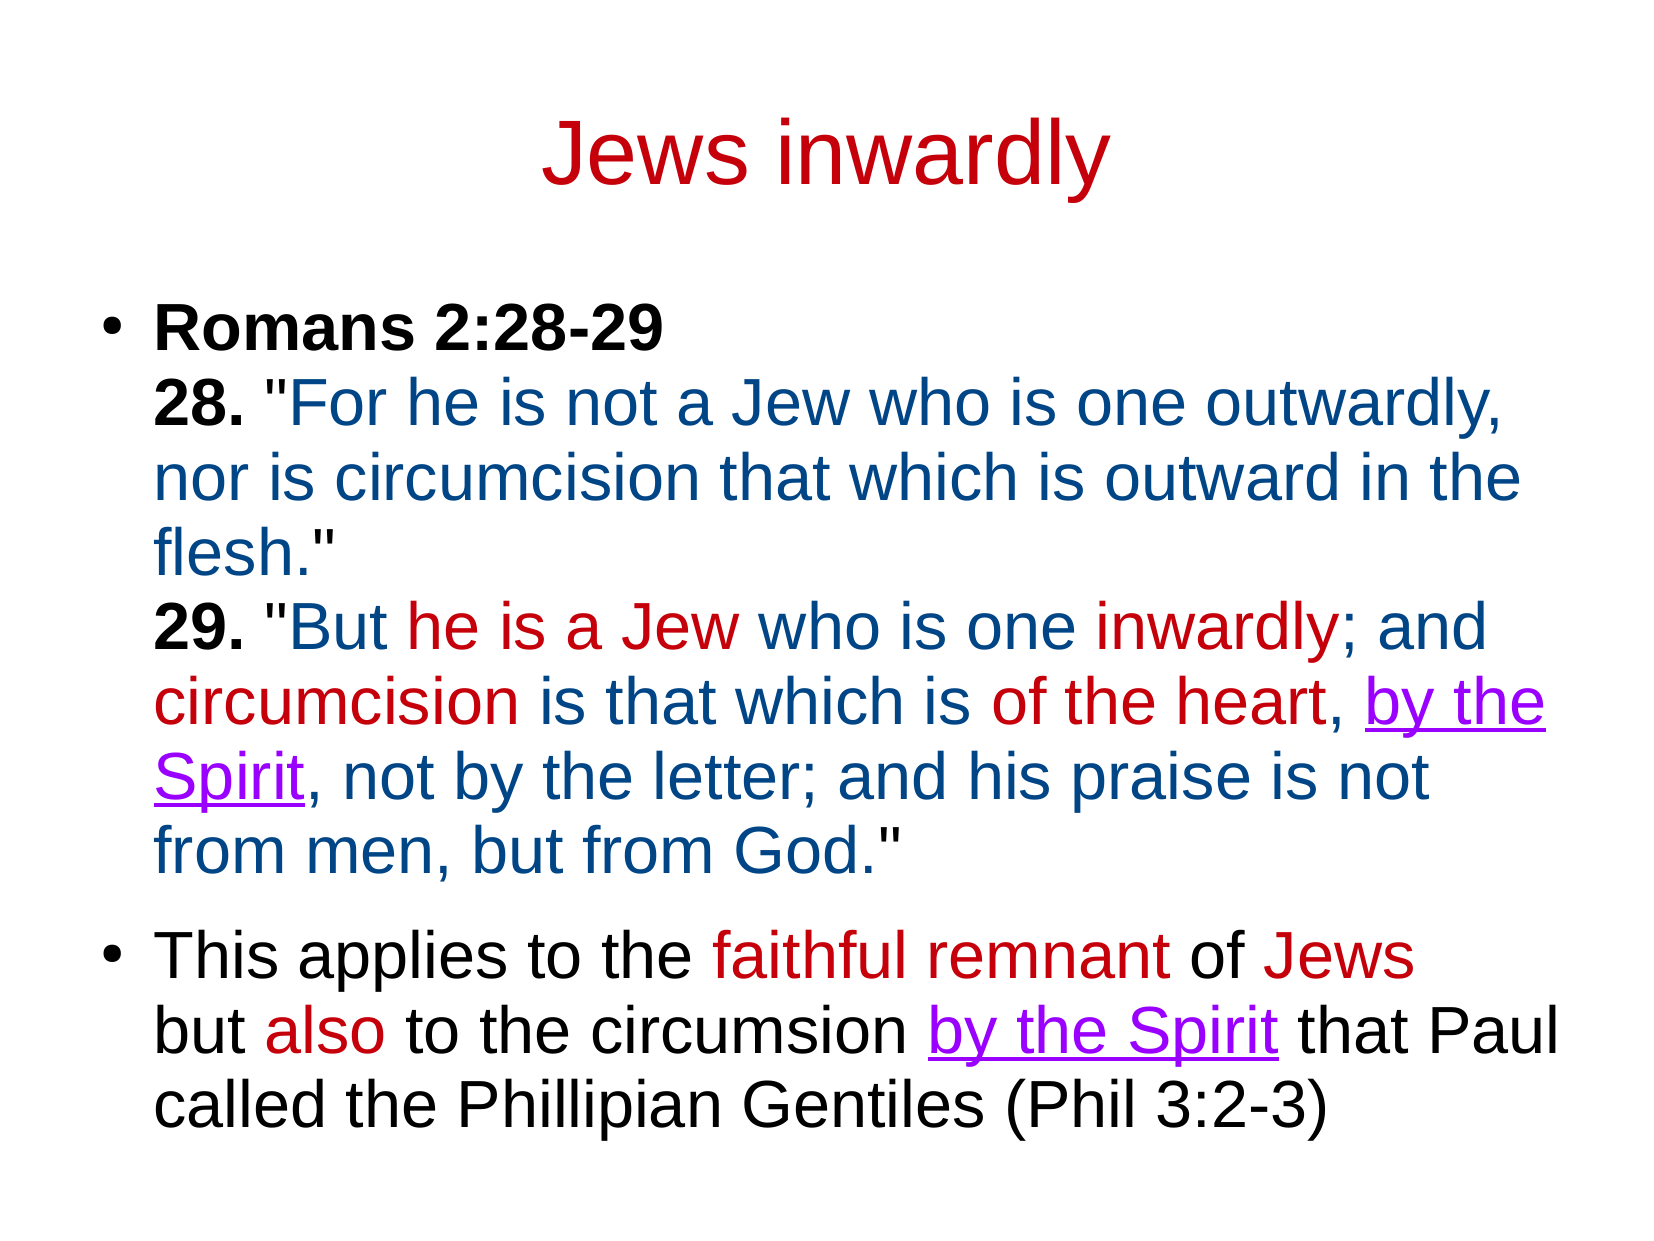

# Jews inwardly
Romans 2:28-29
28. "For he is not a Jew who is one outwardly, nor is circumcision that which is outward in the flesh."
29. "But he is a Jew who is one inwardly; and circumcision is that which is of the heart, by the Spirit, not by the letter; and his praise is not from men, but from God."
This applies to the faithful remnant of Jews
but also to the circumsion by the Spirit that Paul called the Phillipian Gentiles (Phil 3:2-3)